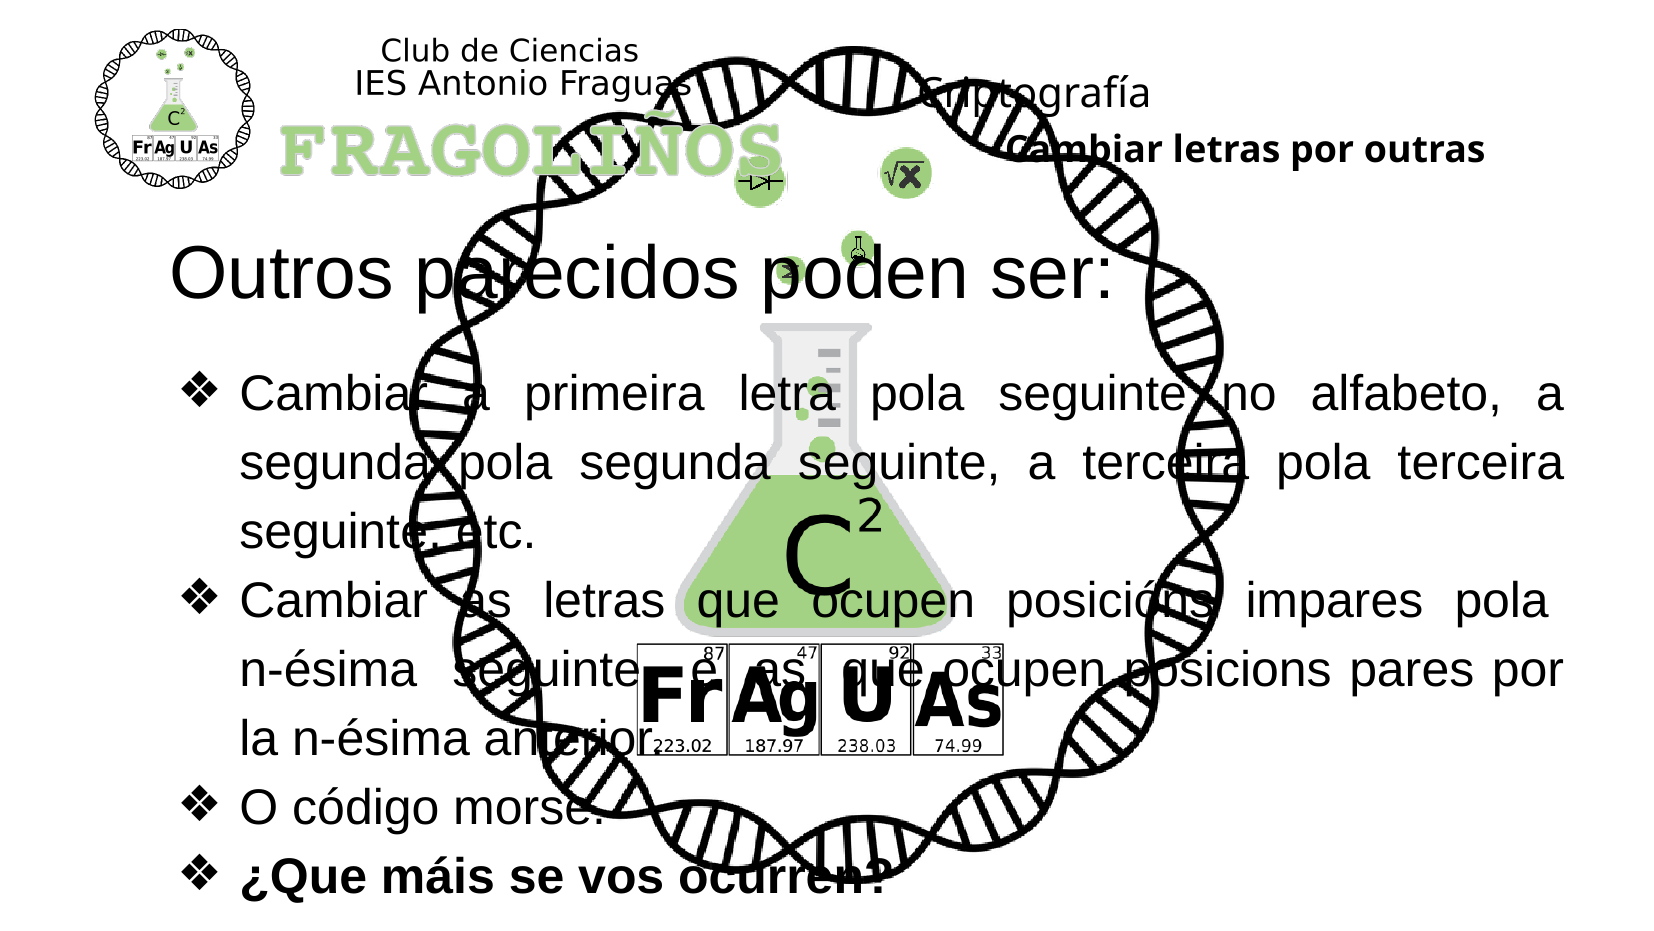

Criptografía
Cambiar letras por outras
Outros parecidos poden ser:
Cambiar a primeira letra pola seguinte no alfabeto, a segunda pola segunda seguinte, a terceira pola terceira seguinte, etc.
Cambiar as letras que ocupen posicións impares pola n-ésima seguinte, e as que ocupen posicions pares por la n-ésima anterior.
O código morse.
¿Que máis se vos ocurren?